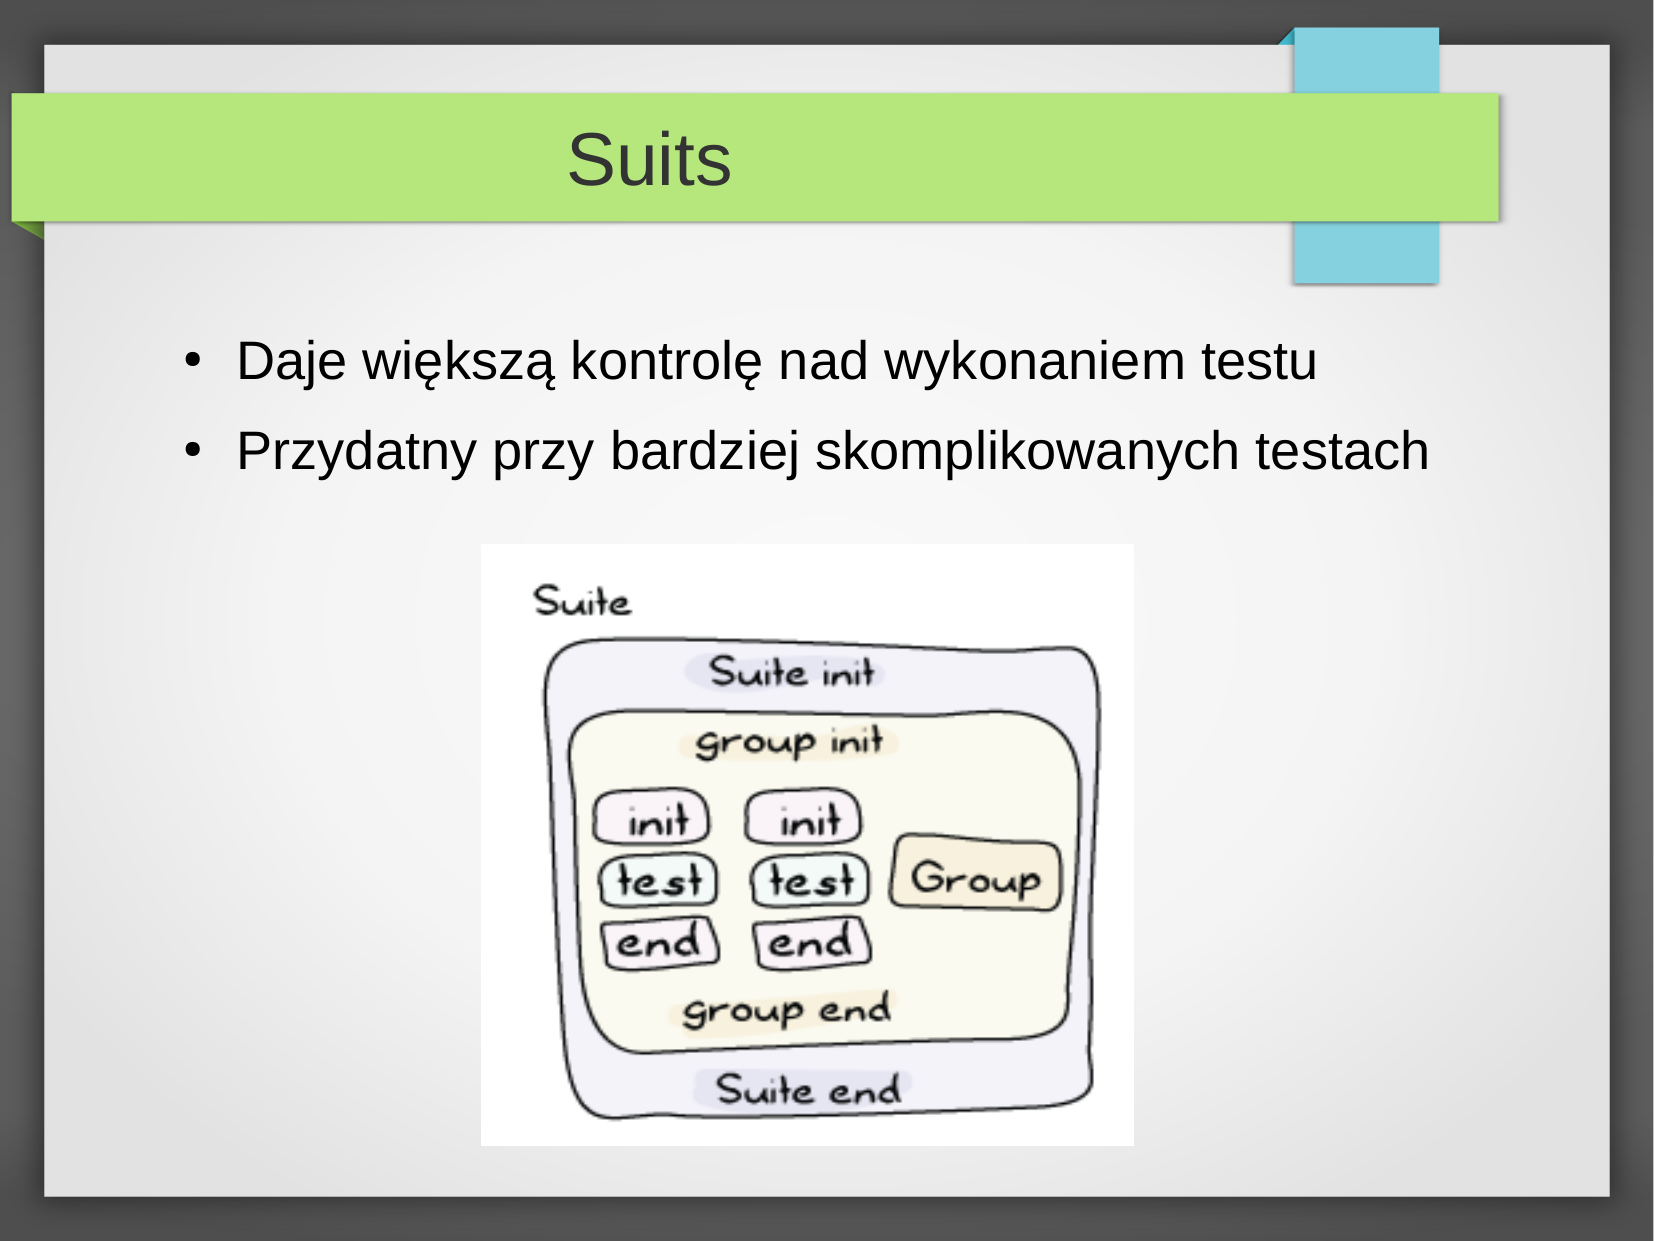

# Suits
Daje większą kontrolę nad wykonaniem testu
Przydatny przy bardziej skomplikowanych testach